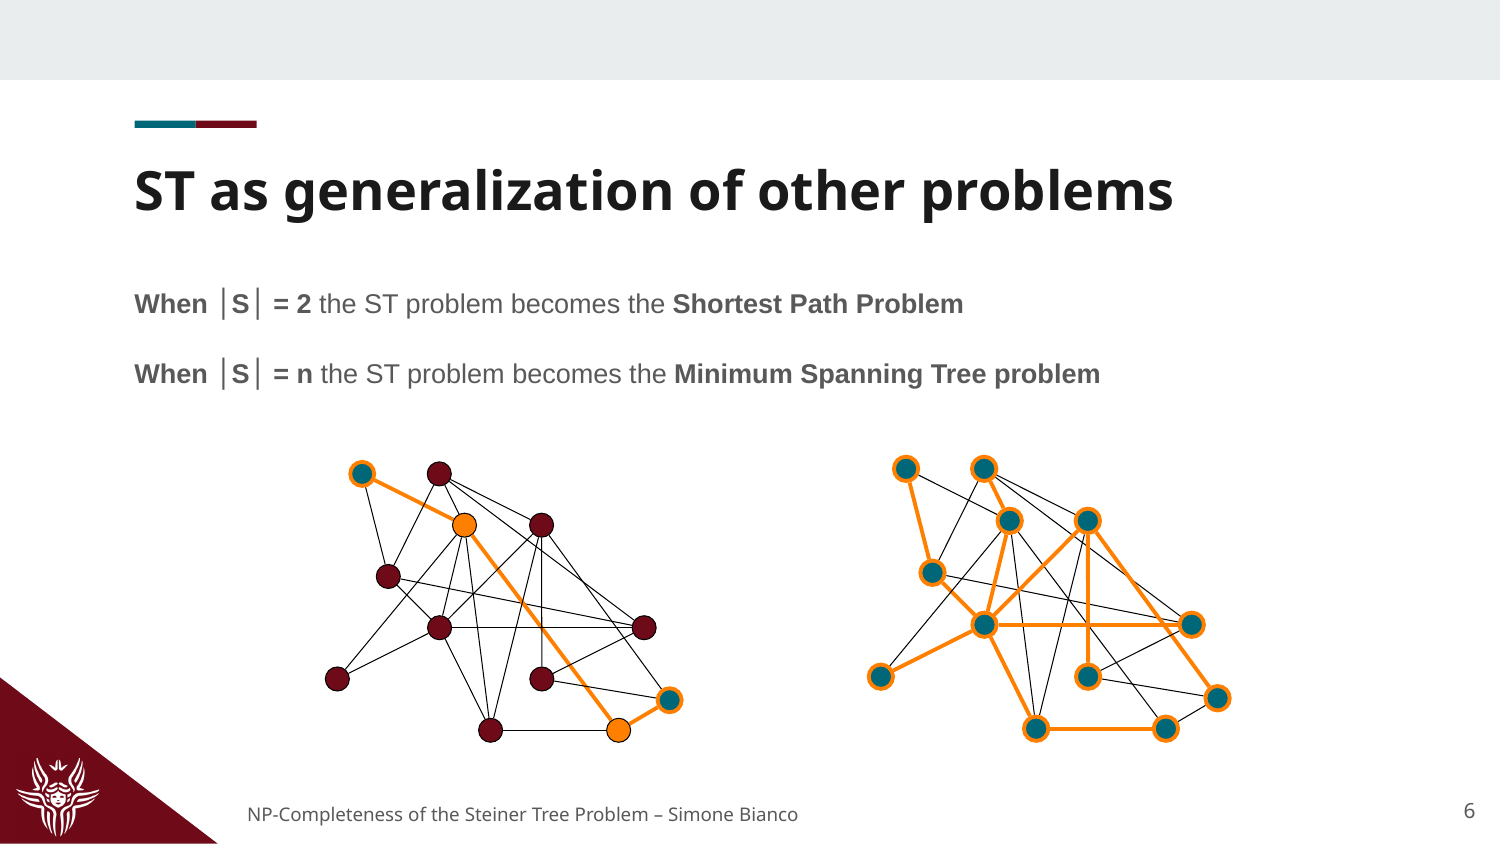

# ST as generalization of other problems
When │S│ = 2 the ST problem becomes the Shortest Path Problem
When │S│ = n the ST problem becomes the Minimum Spanning Tree problem
NP-Completeness of the Steiner Tree Problem – Simone Bianco